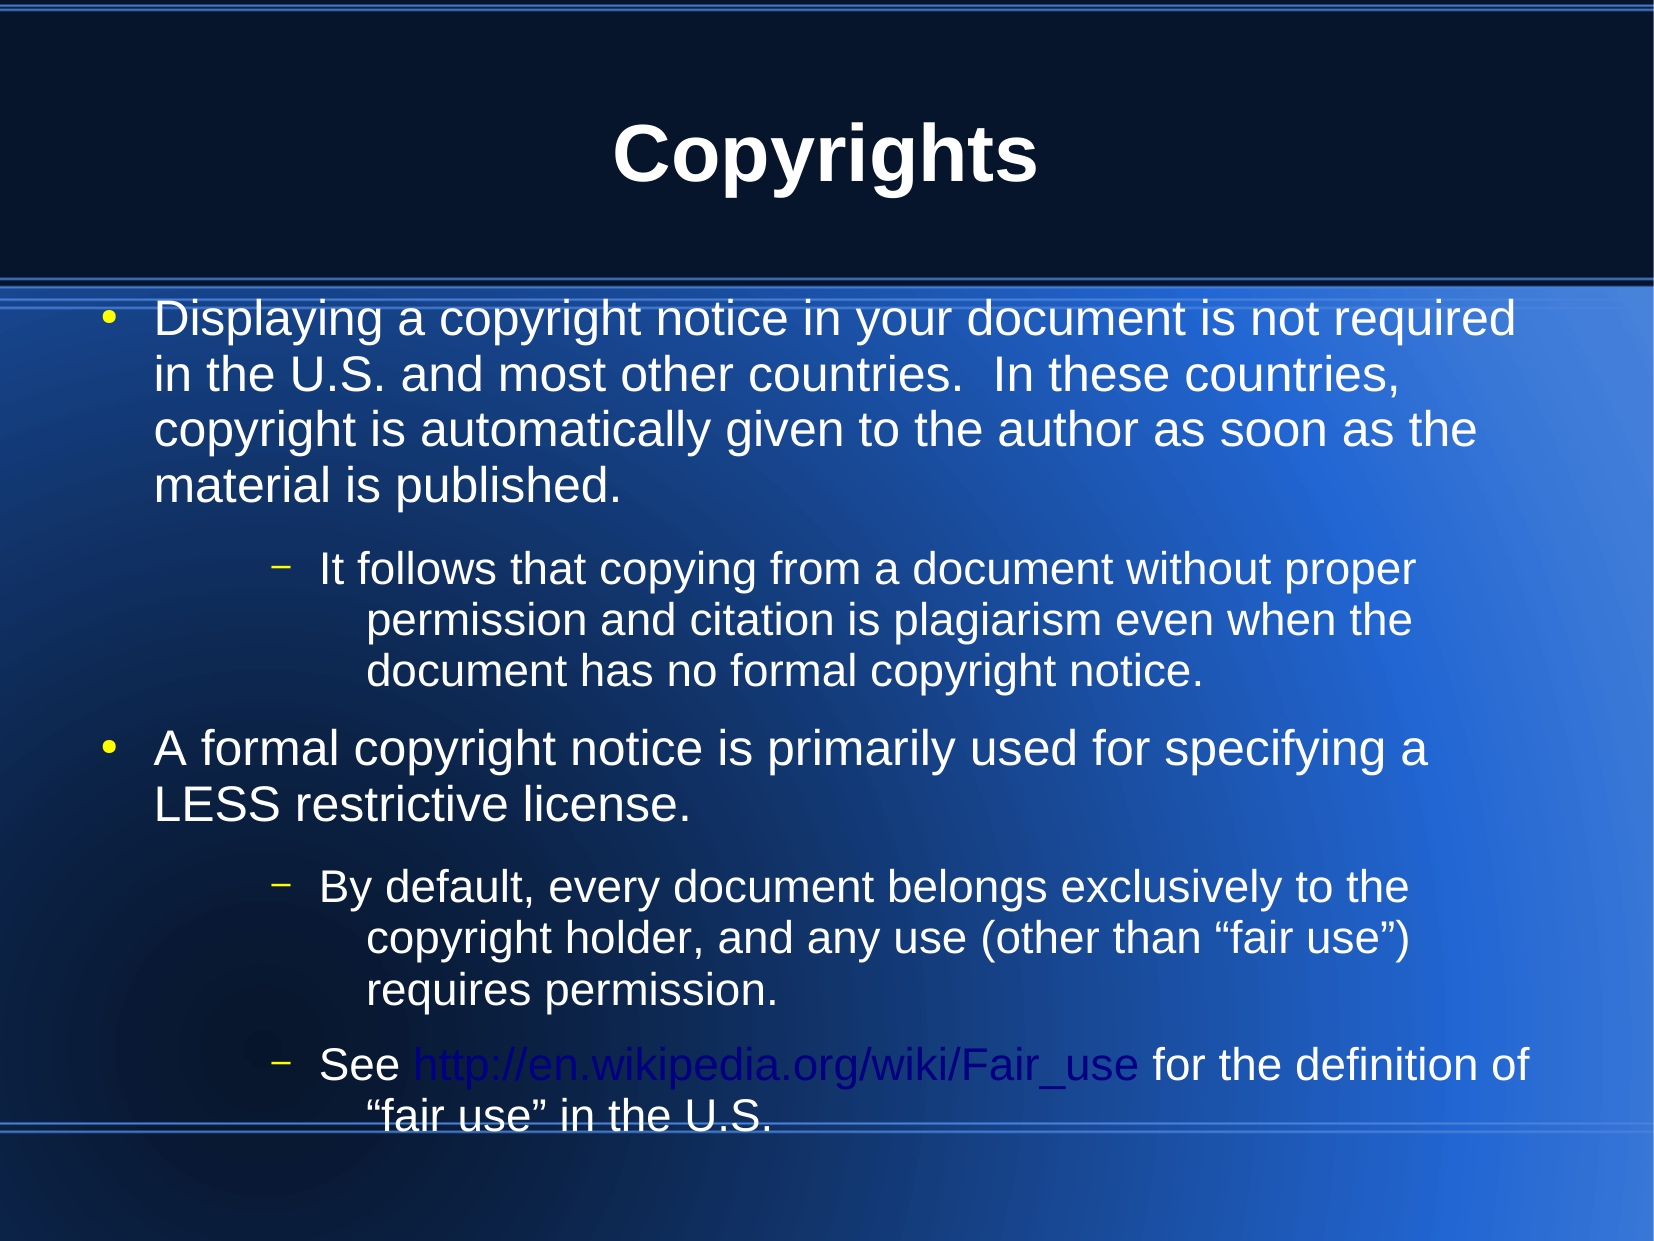

# Copyrights
Displaying a copyright notice in your document is not required in the U.S. and most other countries. In these countries, copyright is automatically given to the author as soon as the material is published.
It follows that copying from a document without proper permission and citation is plagiarism even when the document has no formal copyright notice.
A formal copyright notice is primarily used for specifying a LESS restrictive license.
By default, every document belongs exclusively to the copyright holder, and any use (other than “fair use”) requires permission.
See http://en.wikipedia.org/wiki/Fair_use for the definition of “fair use” in the U.S.